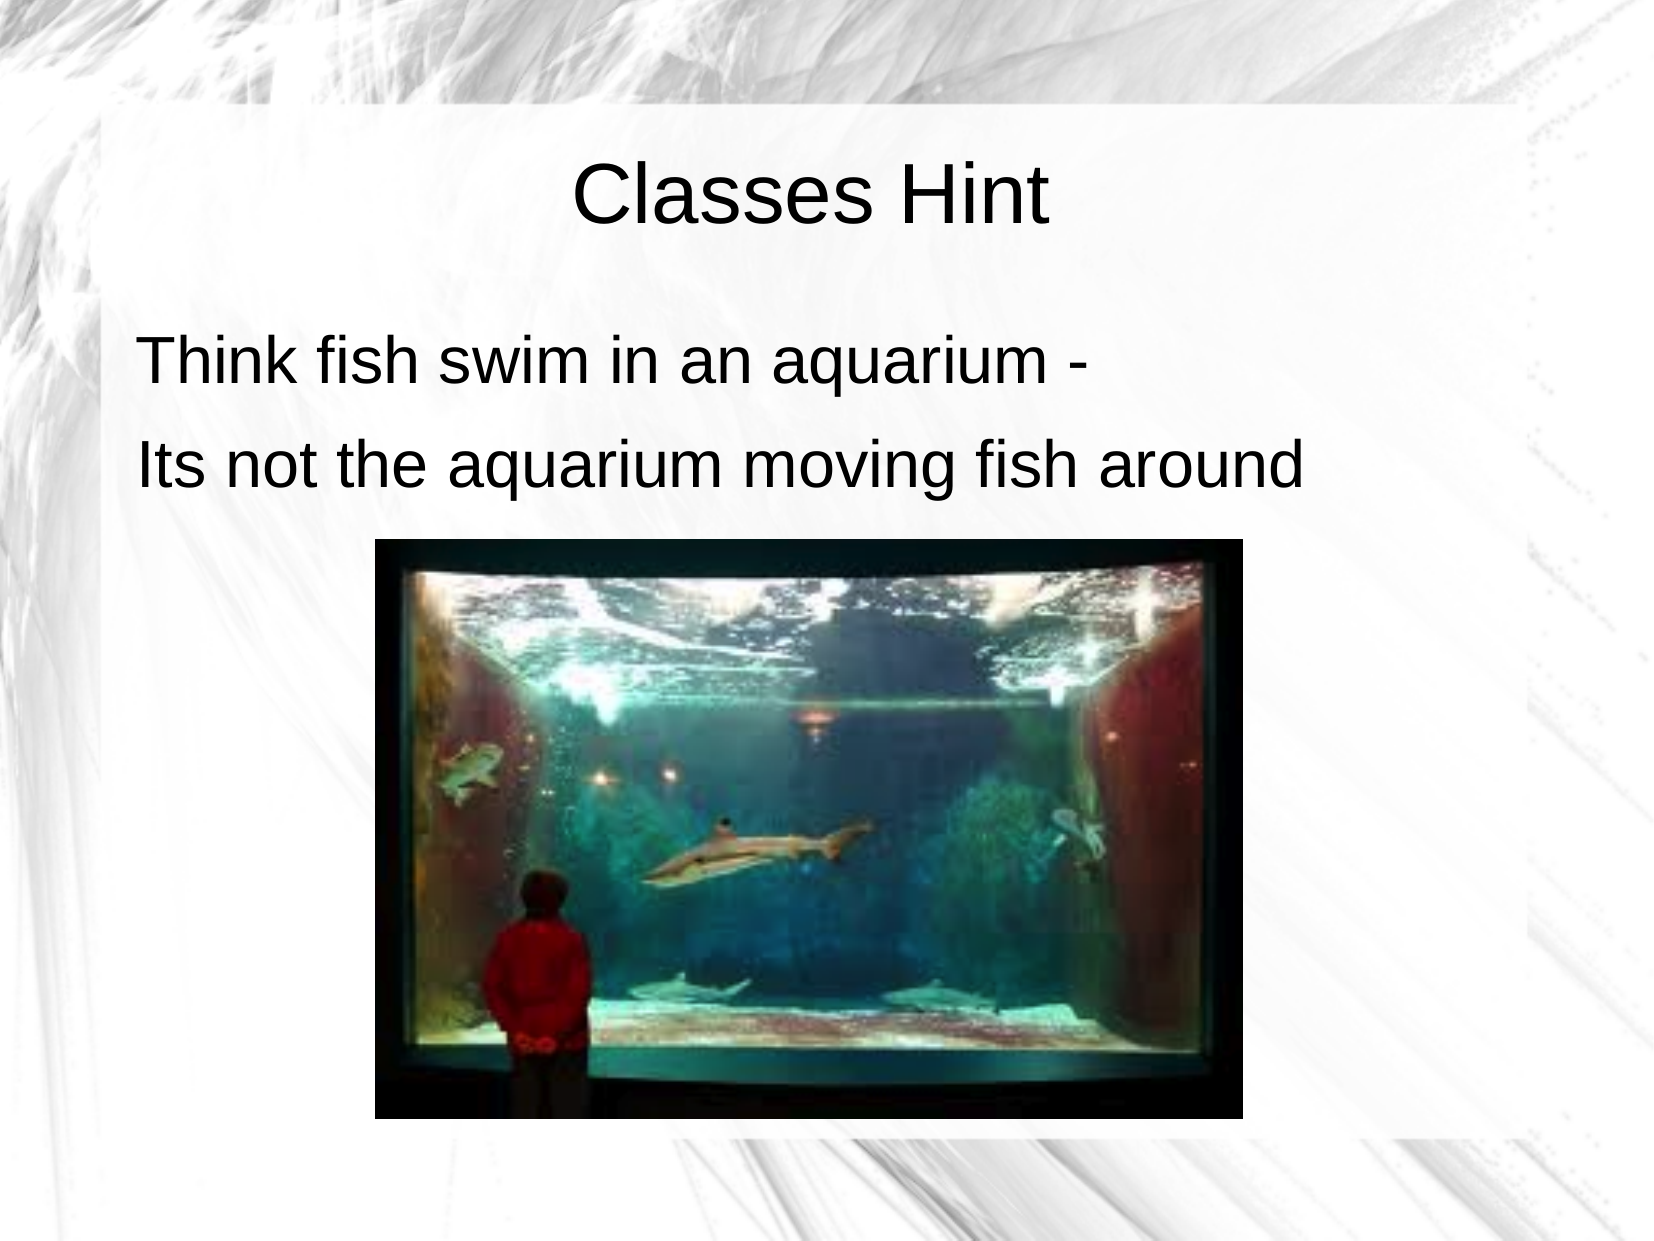

# Classes Hint
Think fish swim in an aquarium -
 Its not the aquarium moving fish around